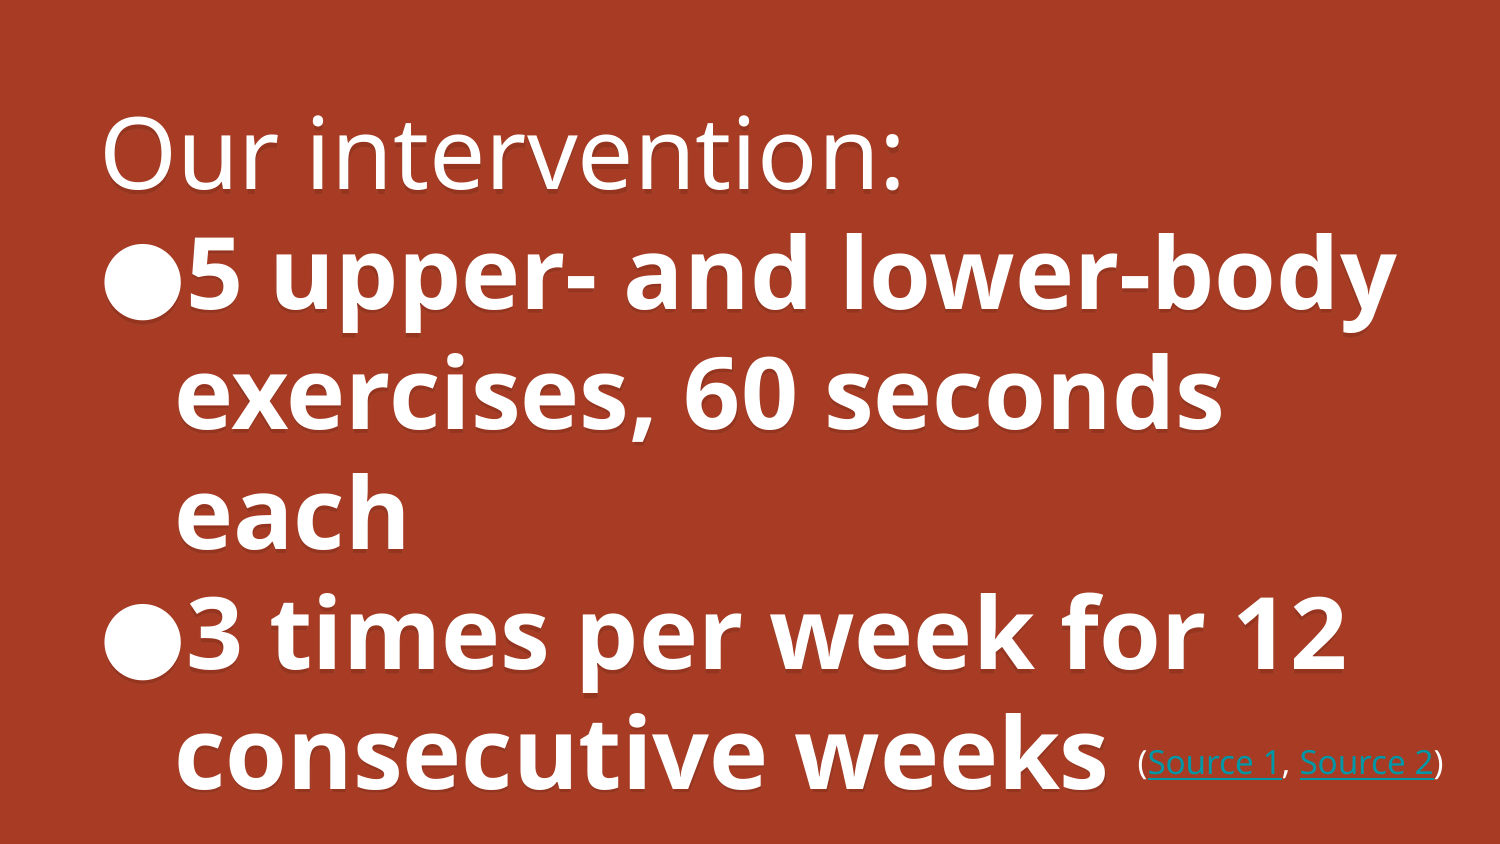

Our intervention:
5 upper- and lower-body exercises, 60 seconds each
3 times per week for 12 consecutive weeks
(Source 1, Source 2)